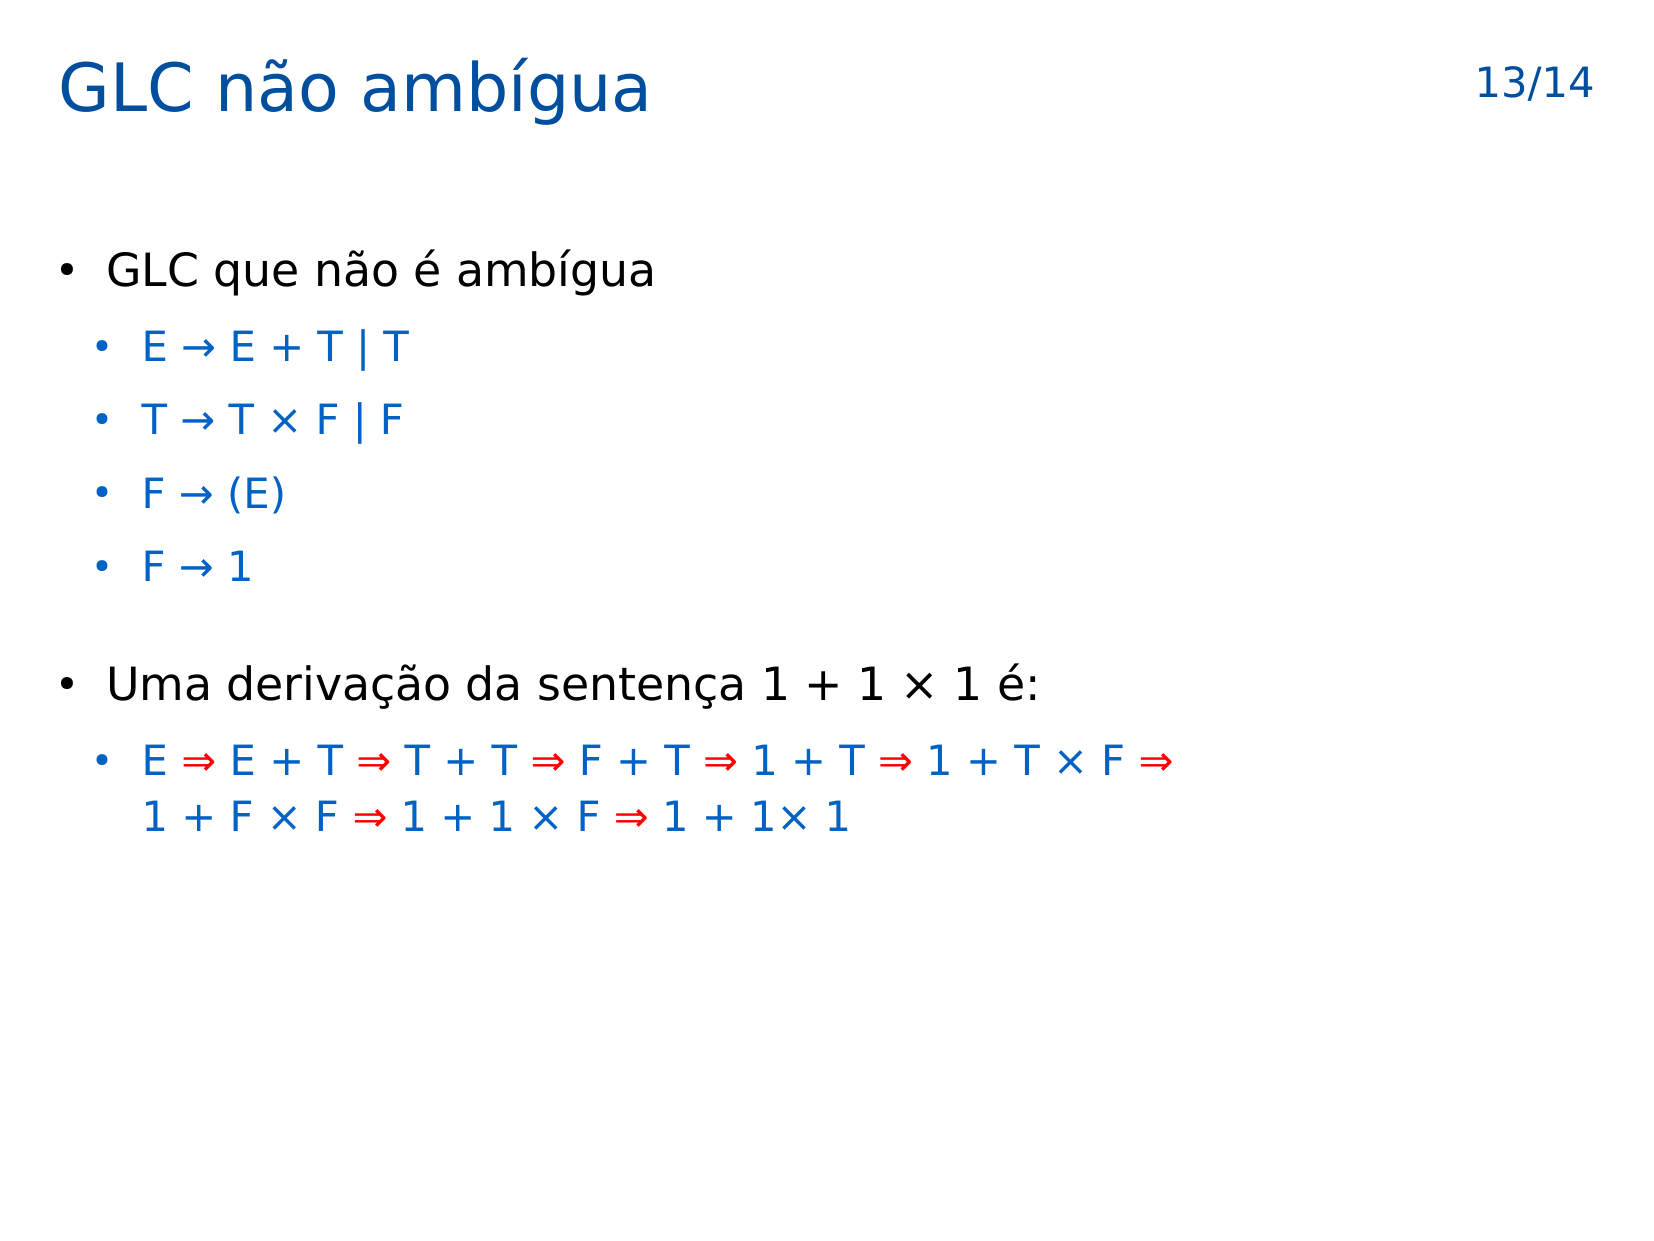

# GLC não ambígua
13
GLC que não é ambígua
E → E + T | T
T → T × F | F
F → (E)
F → 1
Uma derivação da sentença 1 + 1 × 1 é:
E ⇒ E + T ⇒ T + T ⇒ F + T ⇒ 1 + T ⇒ 1 + T × F ⇒
1 + F × F ⇒ 1 + 1 × F ⇒ 1 + 1× 1